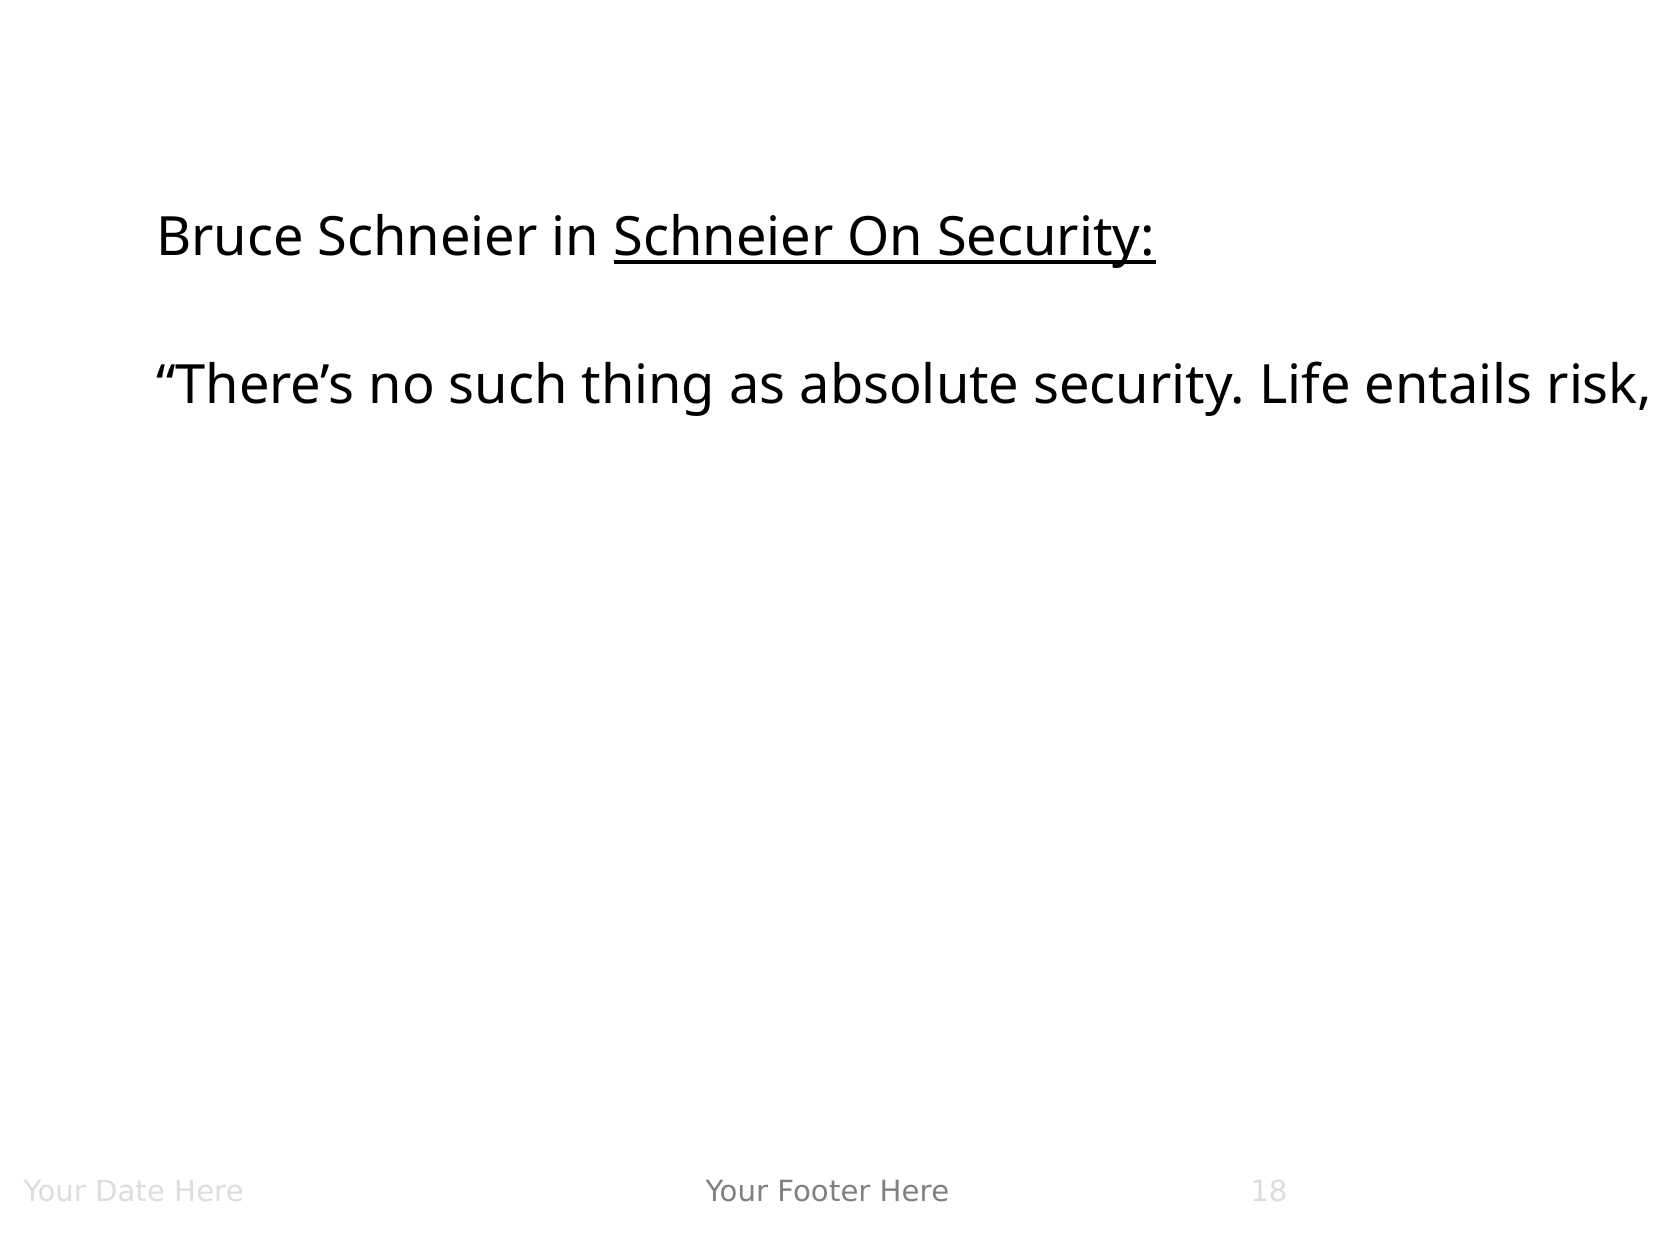

Bruce Schneier in Schneier On Security:
“There’s no such thing as absolute security. Life entails risk, and all security involves trade-offs. We get security by giving up something: money, time, convenience, capabilities, liberties, etc.”
Your Date Here
Your Footer Here